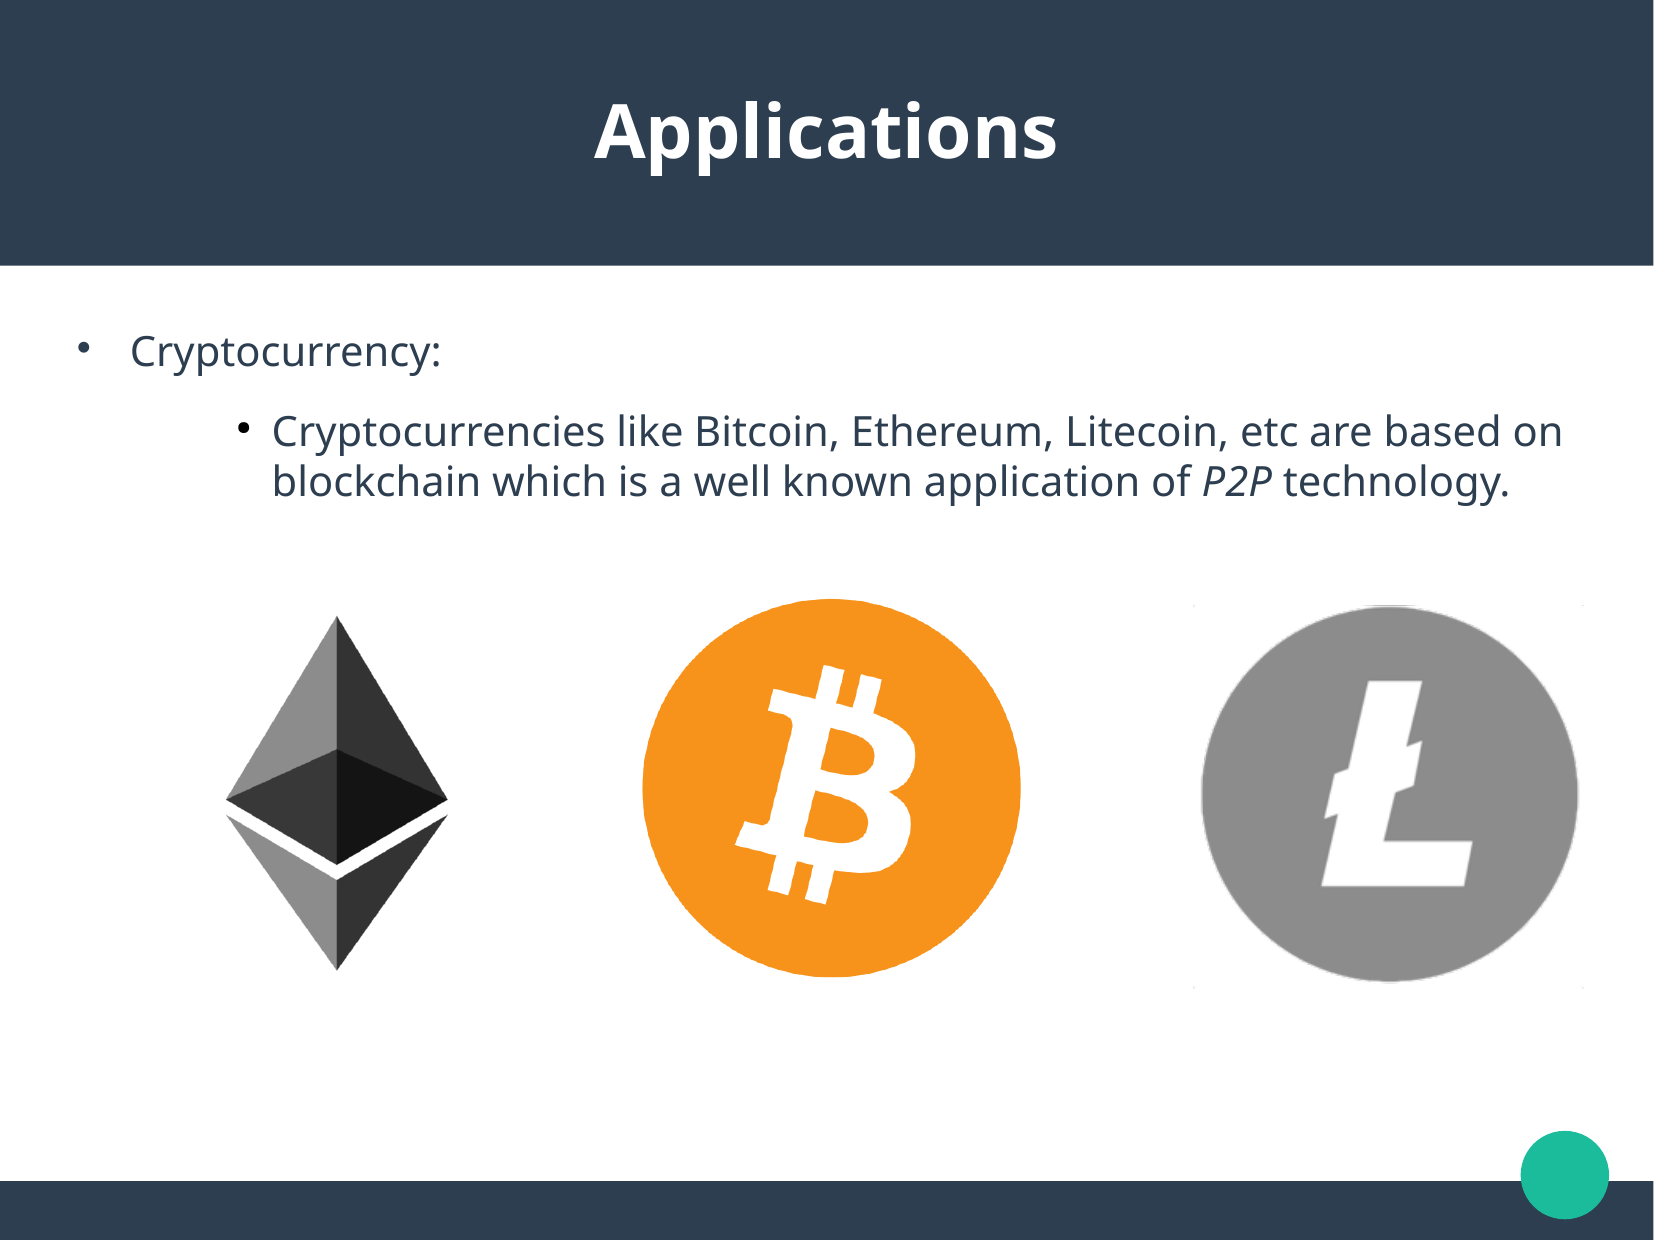

Applications
Cryptocurrency:
Cryptocurrencies like Bitcoin, Ethereum, Litecoin, etc are based on blockchain which is a well known application of P2P technology.